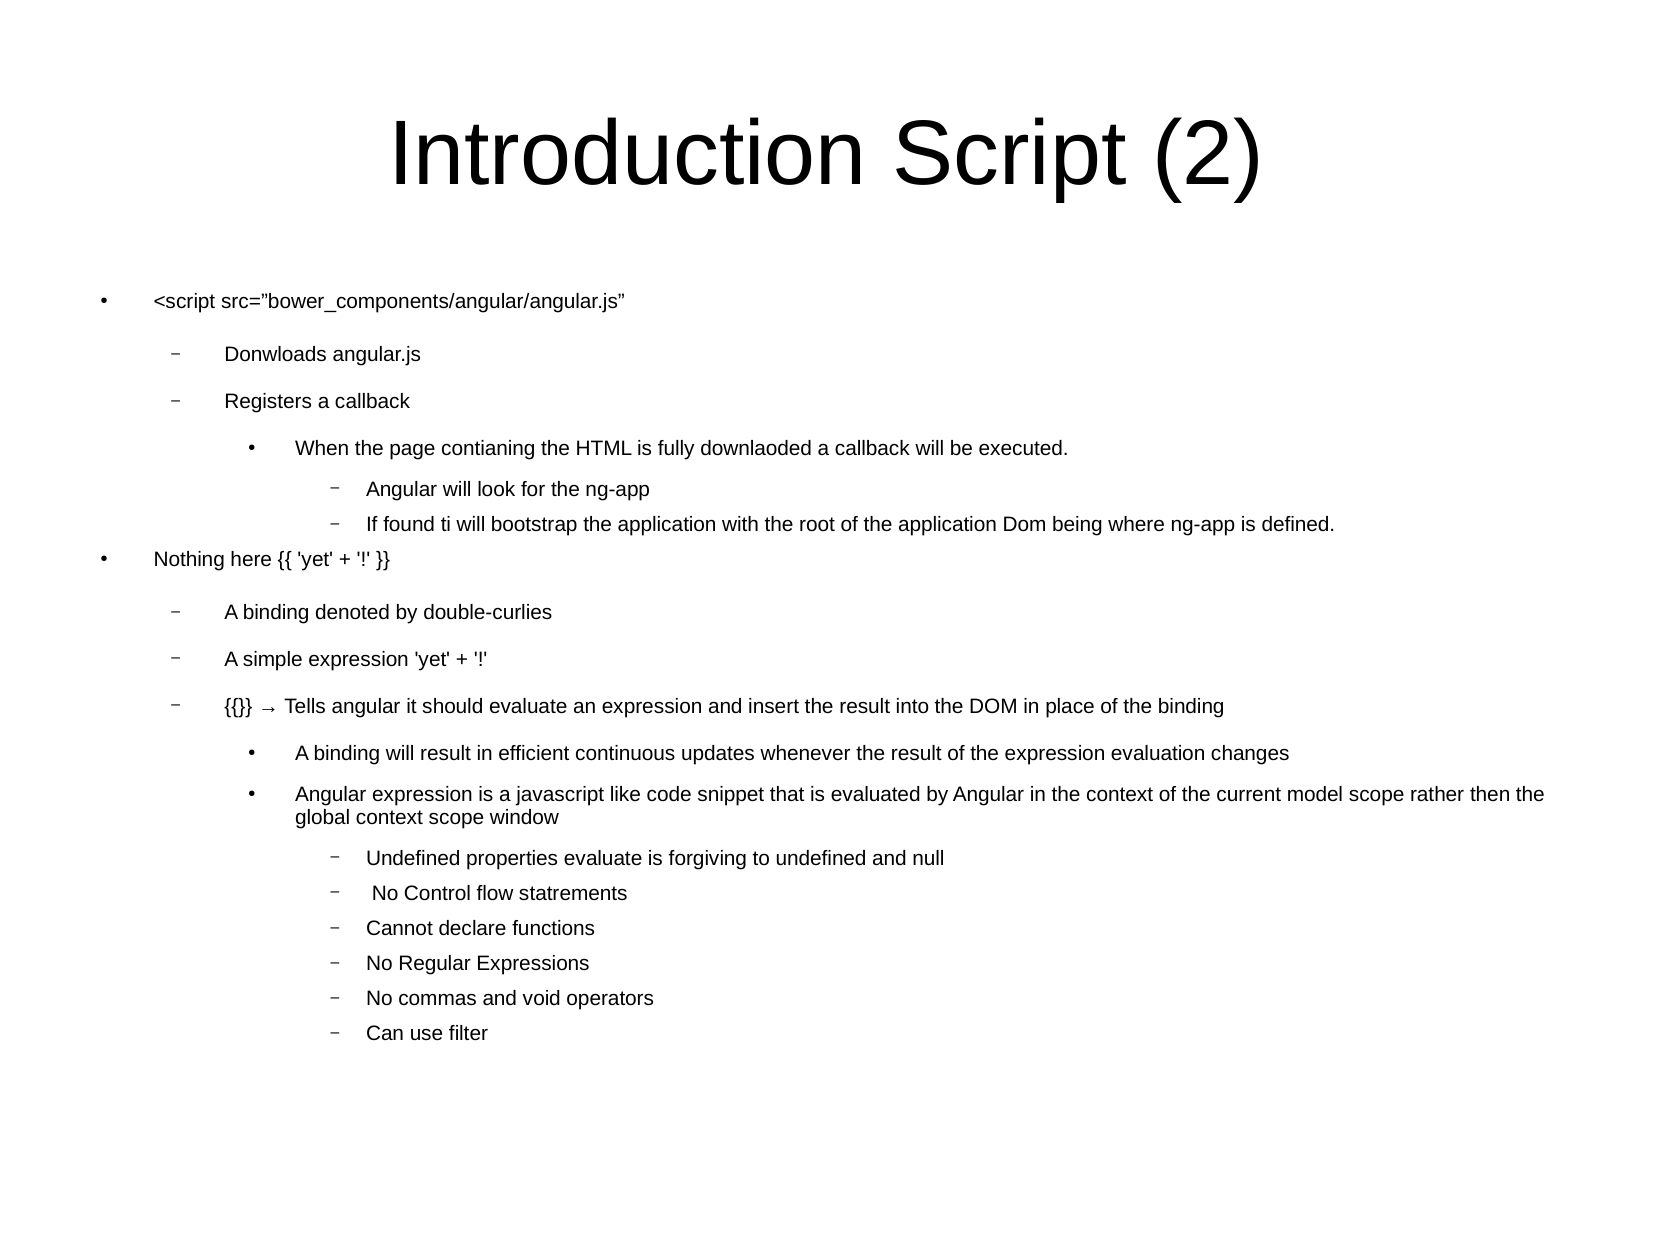

# Introduction Script (2)
<script src=”bower_components/angular/angular.js”
Donwloads angular.js
Registers a callback
When the page contianing the HTML is fully downlaoded a callback will be executed.
Angular will look for the ng-app
If found ti will bootstrap the application with the root of the application Dom being where ng-app is defined.
Nothing here {{ 'yet' + '!' }}
A binding denoted by double-curlies
A simple expression 'yet' + '!'
{{}} → Tells angular it should evaluate an expression and insert the result into the DOM in place of the binding
A binding will result in efficient continuous updates whenever the result of the expression evaluation changes
Angular expression is a javascript like code snippet that is evaluated by Angular in the context of the current model scope rather then the global context scope window
Undefined properties evaluate is forgiving to undefined and null
 No Control flow statrements
Cannot declare functions
No Regular Expressions
No commas and void operators
Can use filter